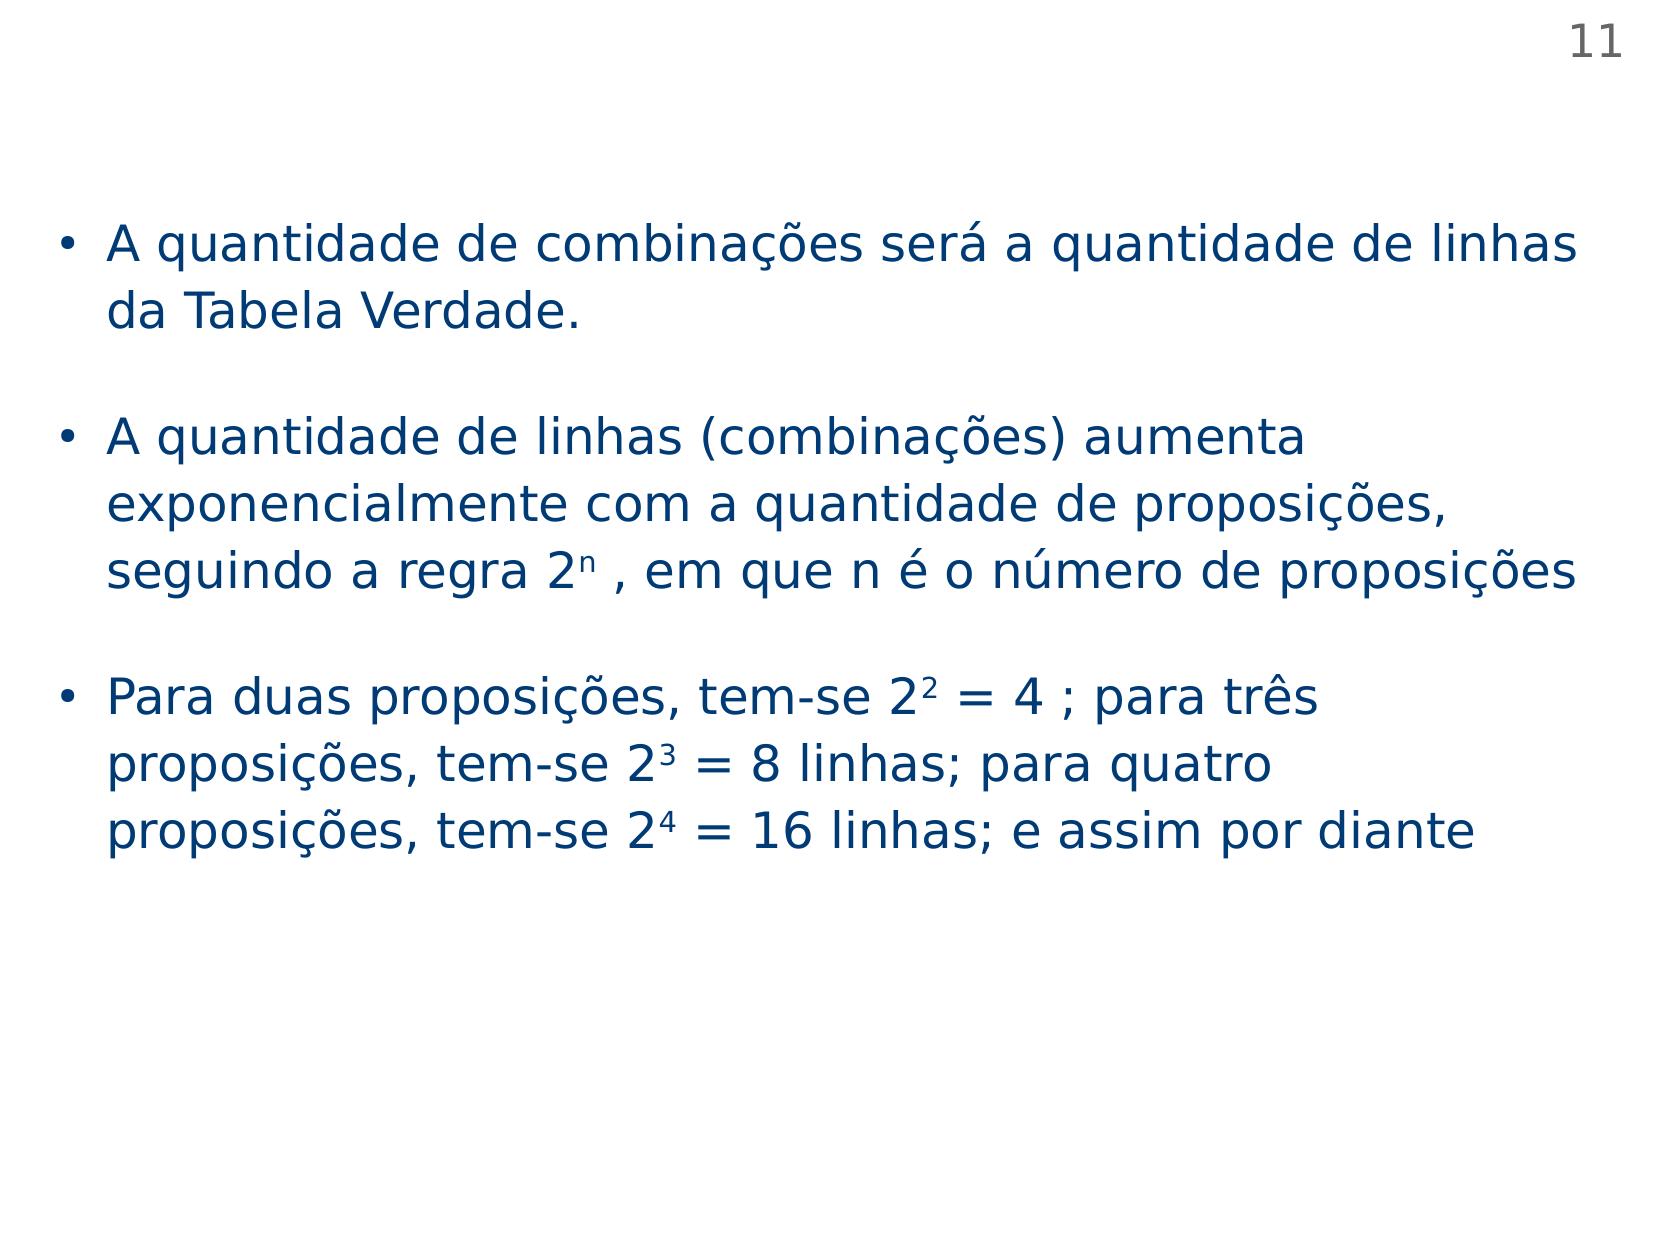

11
#
A quantidade de combinações será a quantidade de linhas da Tabela Verdade.
A quantidade de linhas (combinações) aumenta exponencialmente com a quantidade de proposições, seguindo a regra 2n , em que n é o número de proposições
Para duas proposições, tem-se 22 = 4 ; para três proposições, tem-se 23 = 8 linhas; para quatro proposições, tem-se 24 = 16 linhas; e assim por diante